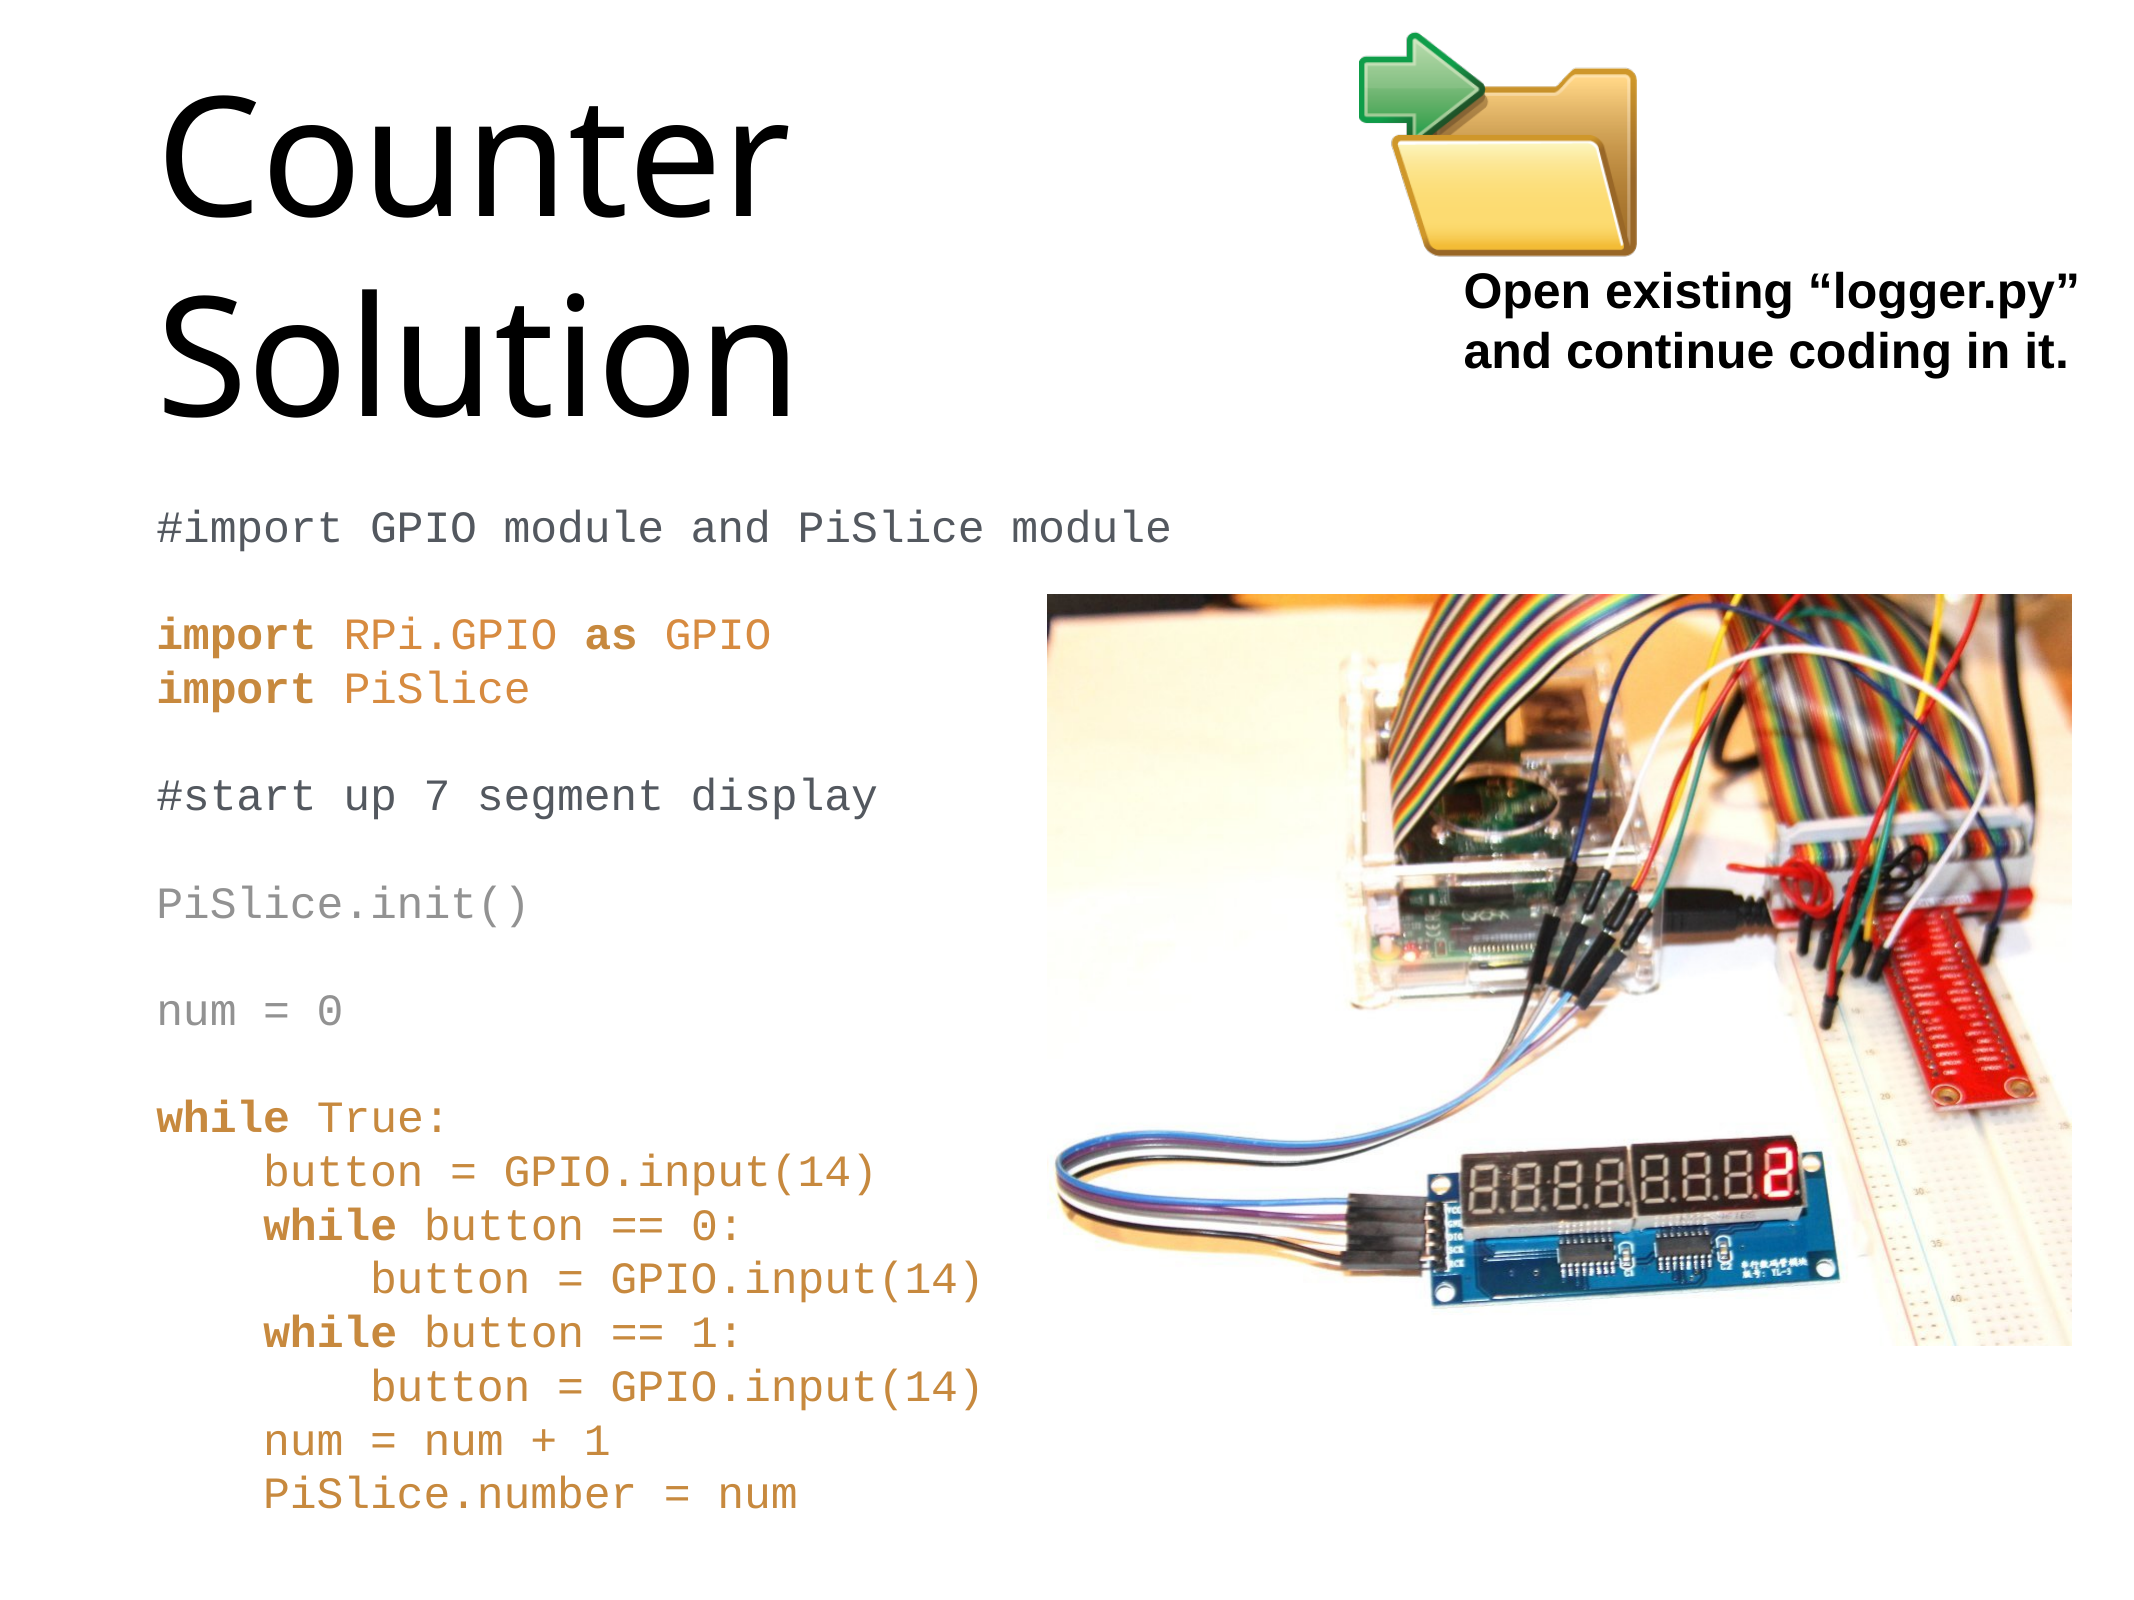

Open existing “logger.py”
and continue coding in it.
# Counter Solution
#import GPIO module and PiSlice module
import RPi.GPIO as GPIO
import PiSlice
#start up 7 segment display
PiSlice.init()
num = 0
while True:
 button = GPIO.input(14)
 while button == 0:
 button = GPIO.input(14)
 while button == 1:
 button = GPIO.input(14)
 num = num + 1
 PiSlice.number = num